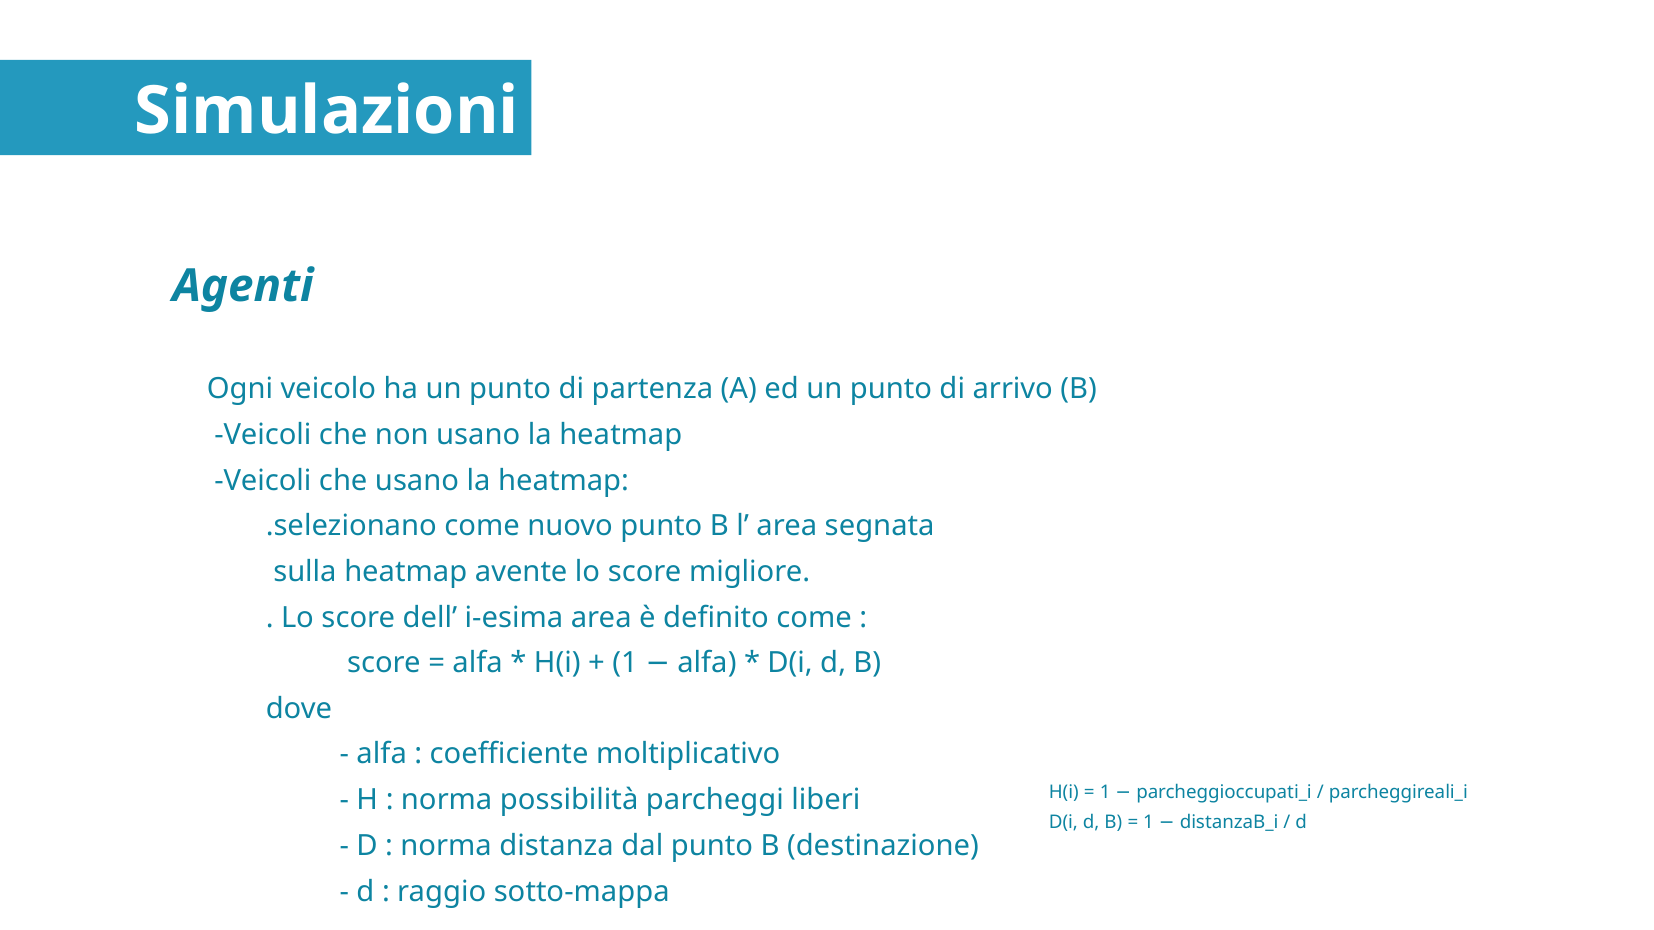

# Simulazioni
Agenti
 Ogni veicolo ha un punto di partenza (A) ed un punto di arrivo (B)
 -Veicoli che non usano la heatmap
 -Veicoli che usano la heatmap:
	.selezionano come nuovo punto B l’ area segnata
 	 sulla heatmap avente lo score migliore.
	. Lo score dell’ i-esima area è definito come :
		 score = alfa * H(i) + (1 − alfa) * D(i, d, B)
	dove
		- alfa : coefficiente moltiplicativo
		- H : norma possibilità parcheggi liberi
		- D : norma distanza dal punto B (destinazione)
		- d : raggio sotto-mappa
H(i) = 1 − parcheggioccupati_i / parcheggireali_i
D(i, d, B) = 1 − distanzaB_i / d